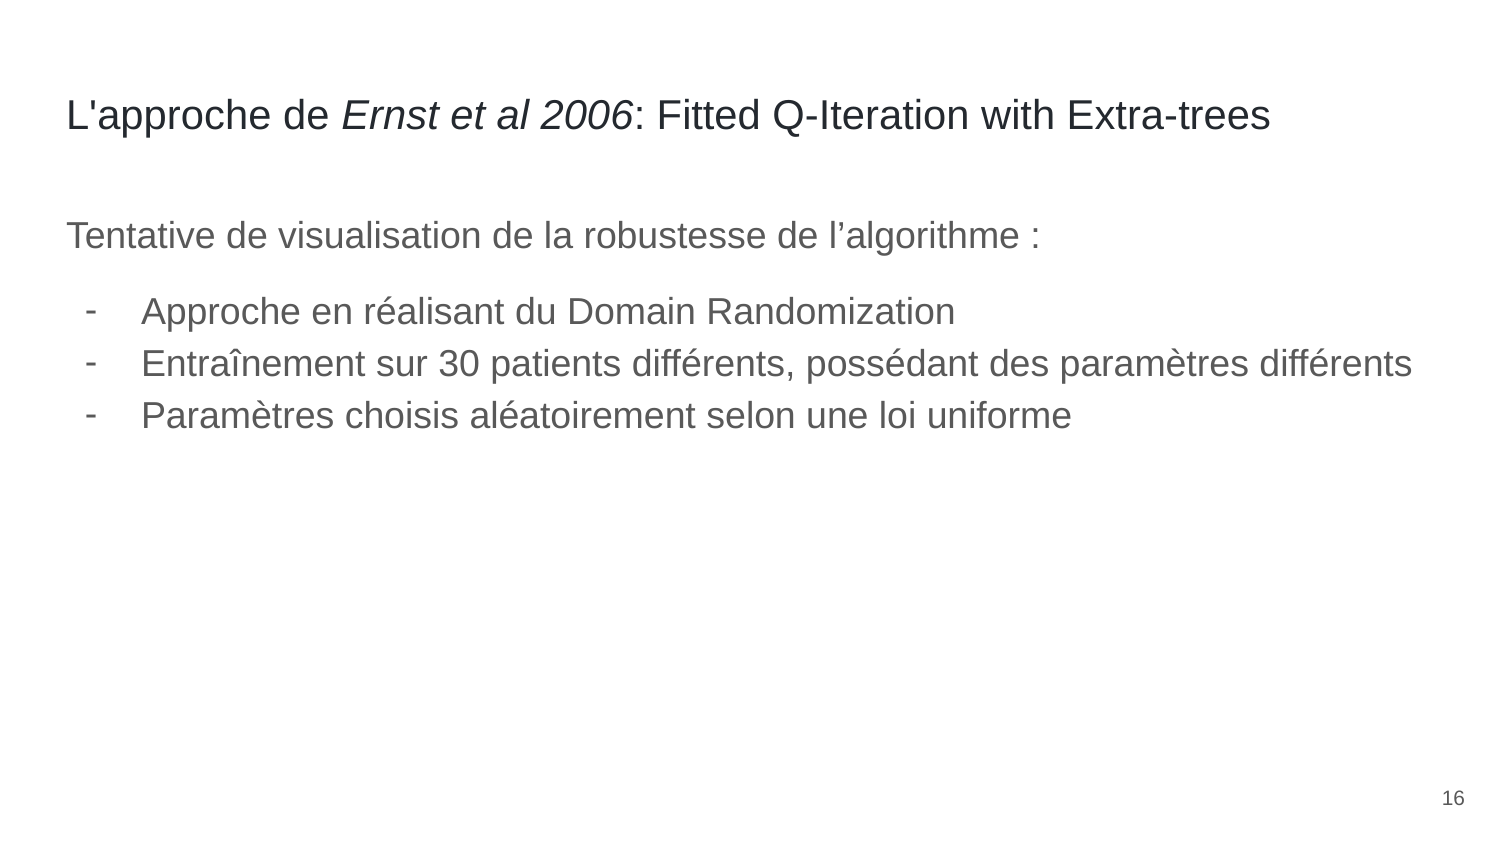

# L'approche de Ernst et al 2006: Fitted Q-Iteration with Extra-trees
Tentative de visualisation de la robustesse de l’algorithme :
Approche en réalisant du Domain Randomization
Entraînement sur 30 patients différents, possédant des paramètres différents
Paramètres choisis aléatoirement selon une loi uniforme